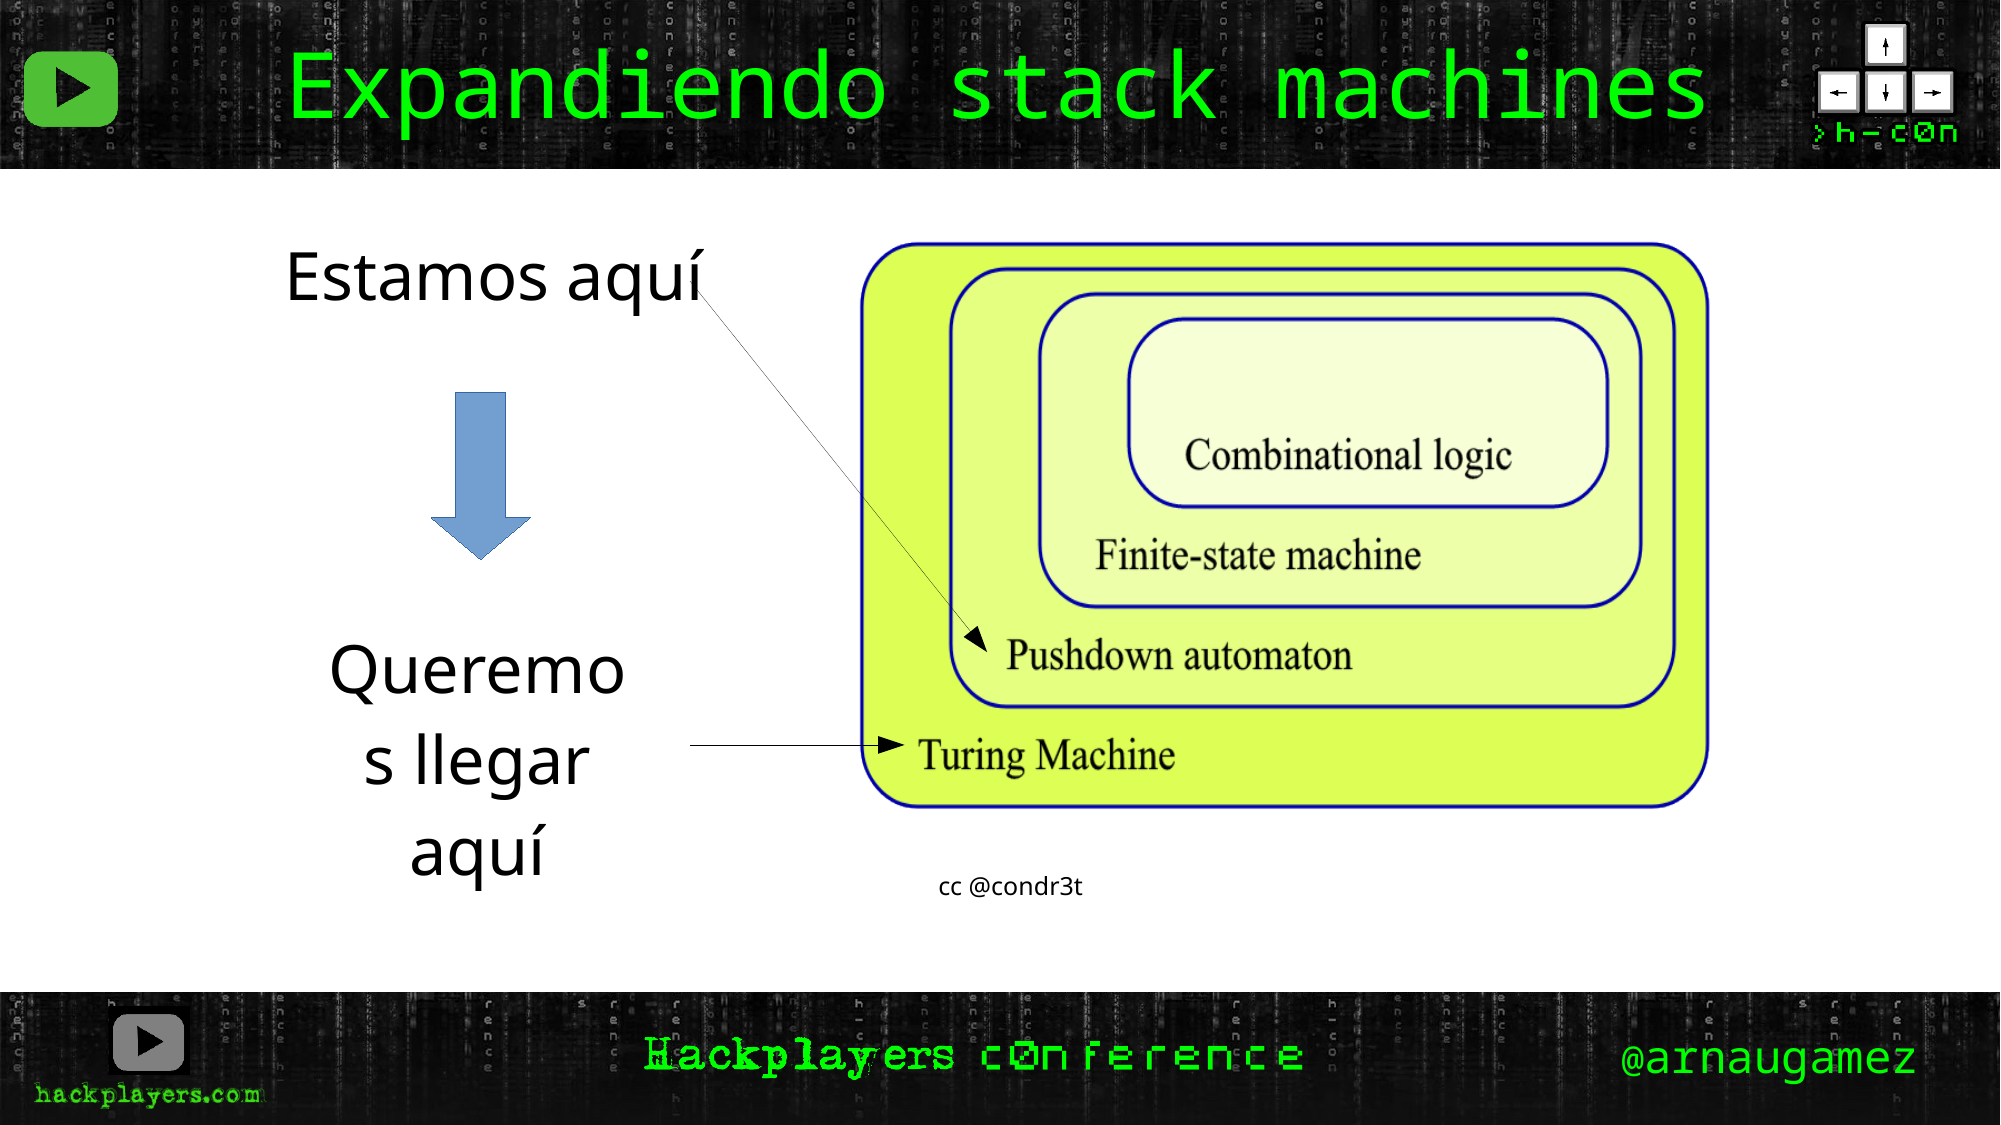

# Expandiendo stack machines
Estamos aquí
Queremos llegar aquí
cc @condr3t